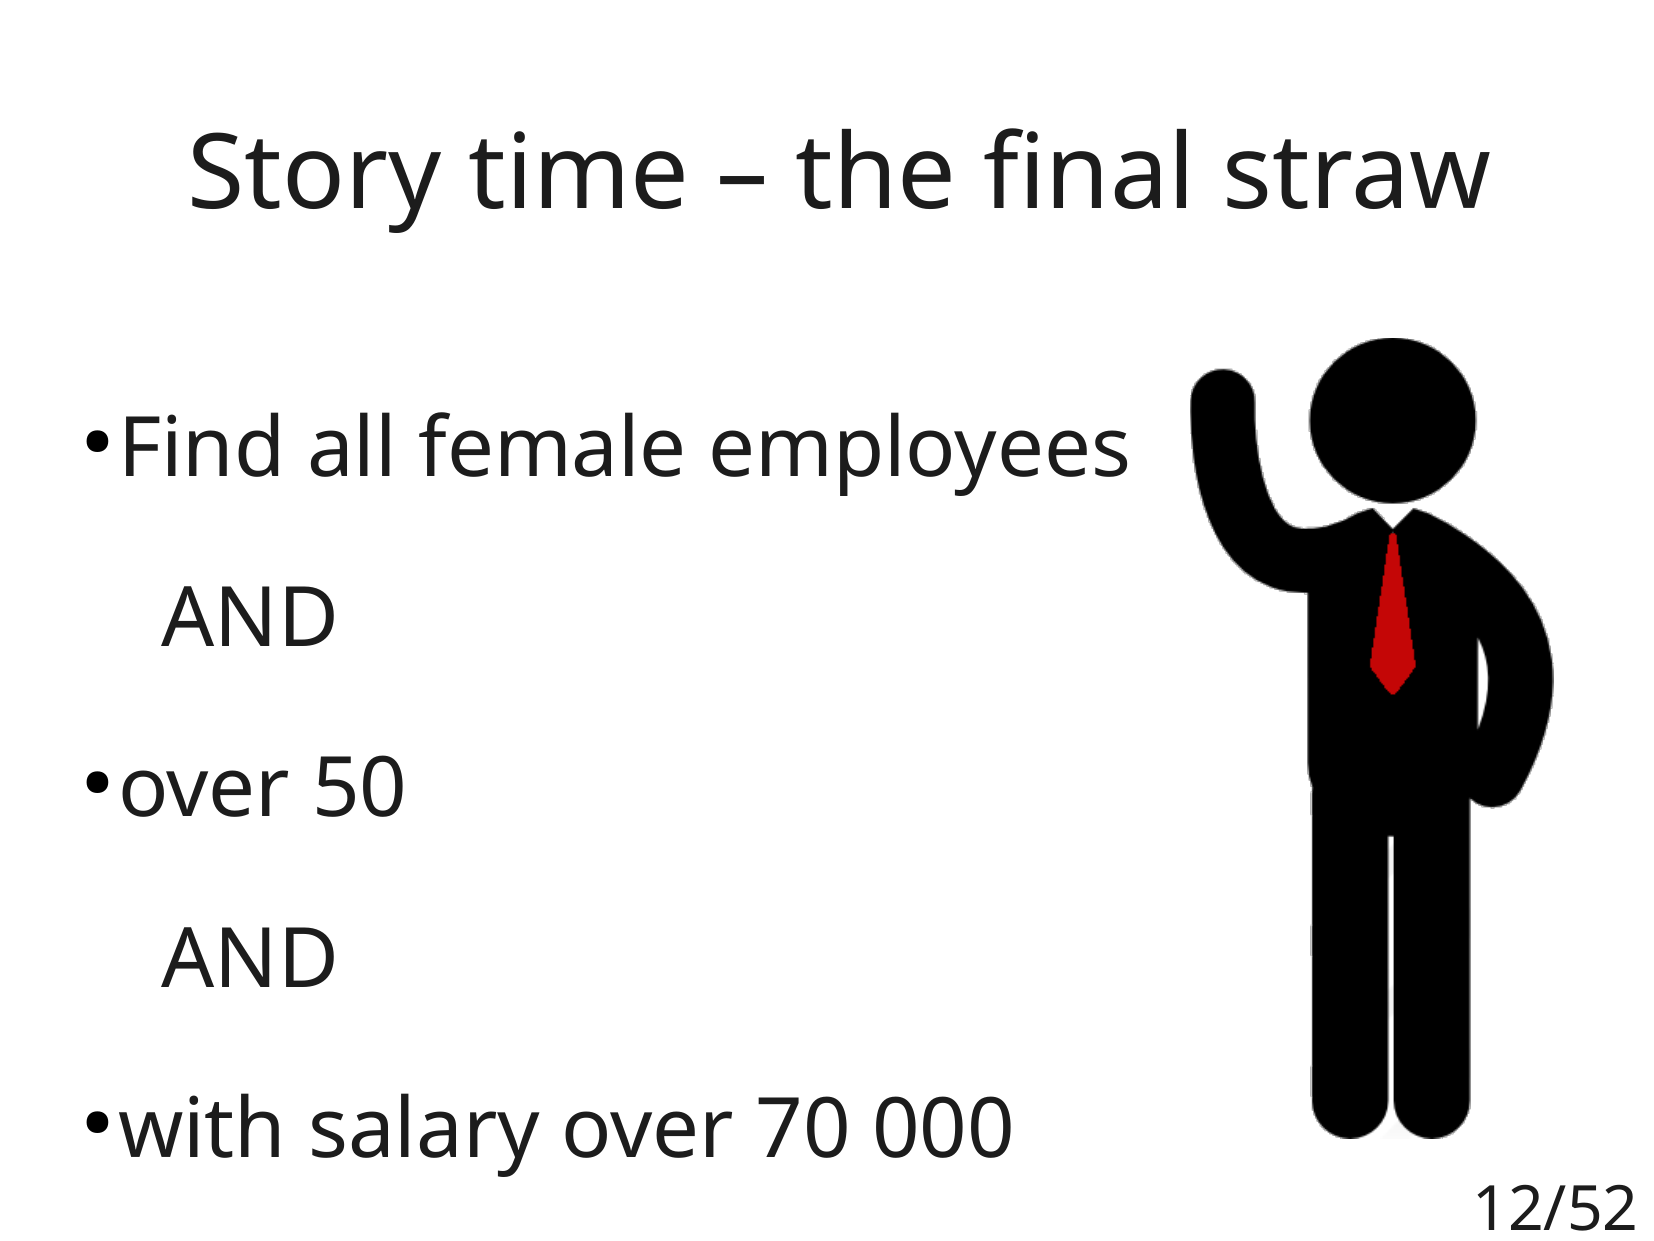

# Story time – the final straw
Find all female employees
 AND
over 50
 AND
with salary over 70 000